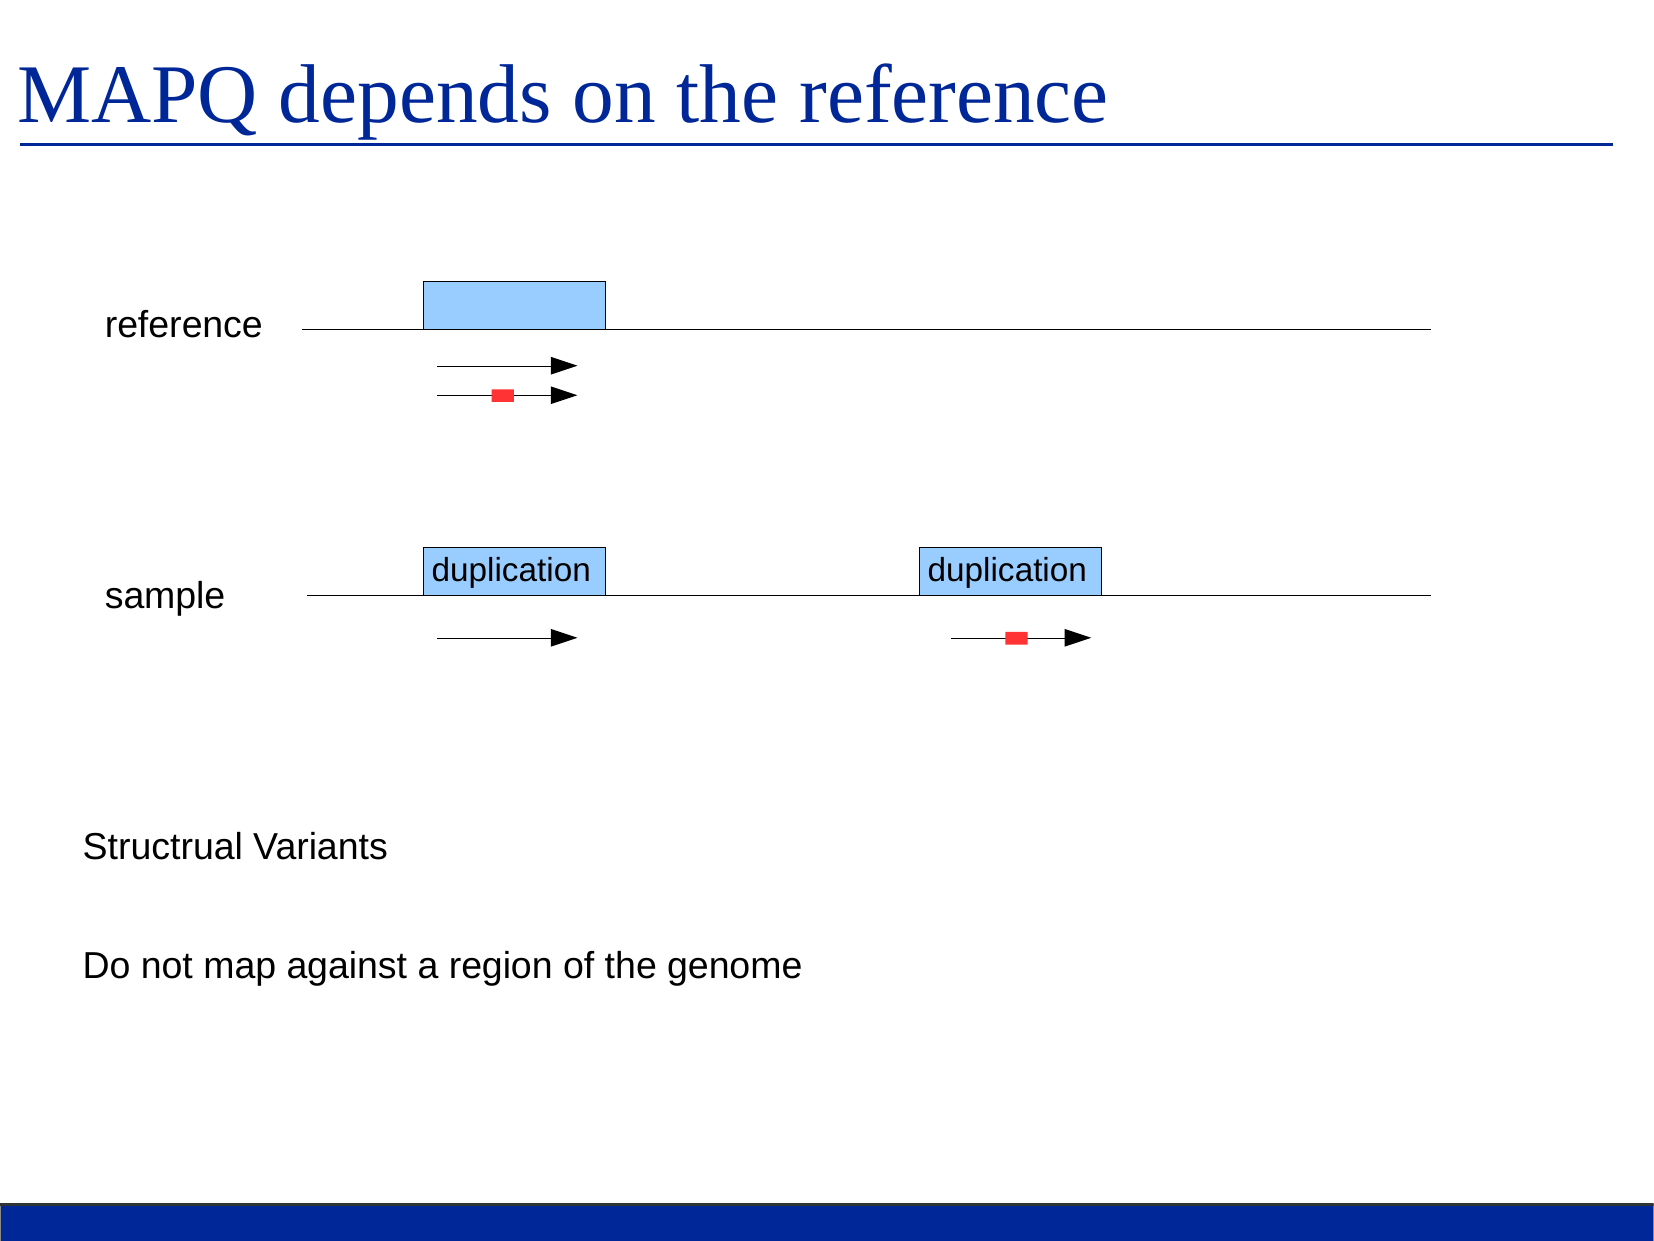

# MAPQ depends on the reference
reference
duplication
duplication
sample
Structrual Variants
Do not map against a region of the genome